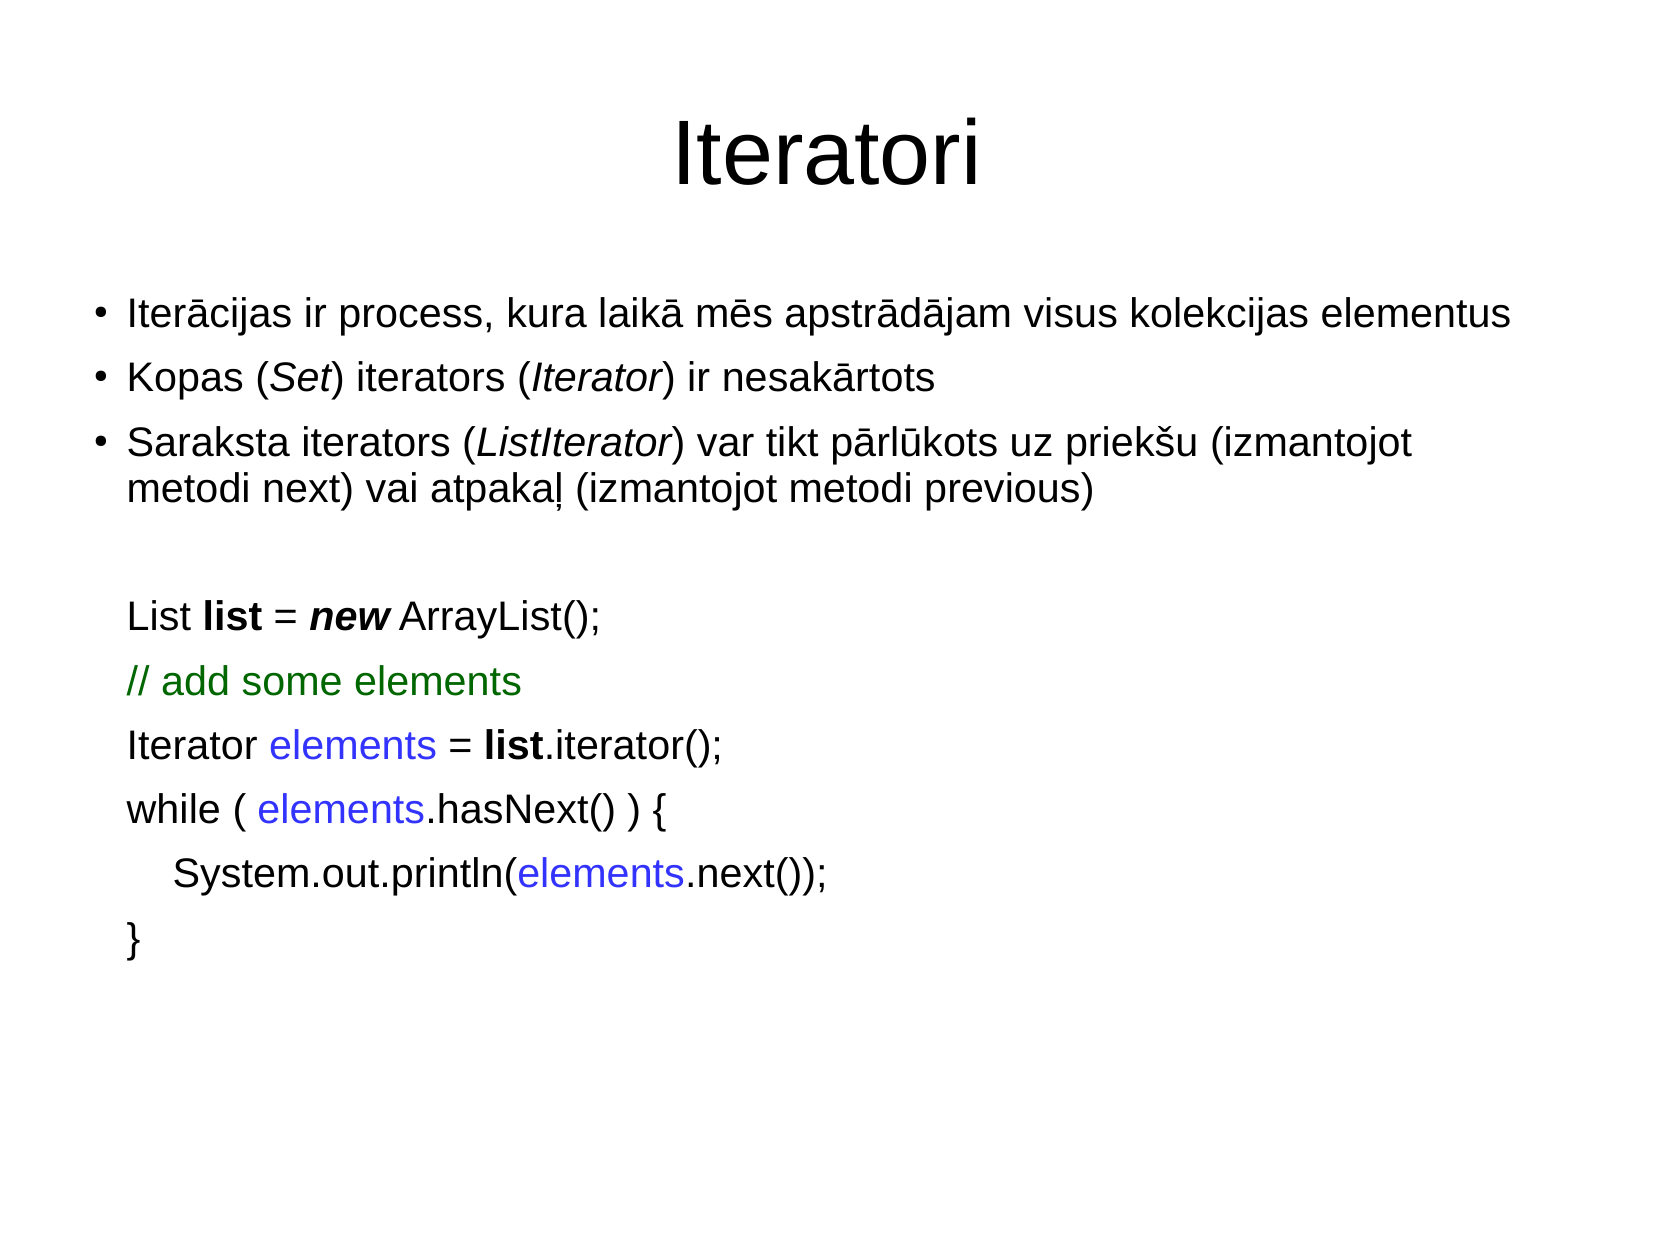

# Iteratori
Iterācijas ir process, kura laikā mēs apstrādājam visus kolekcijas elementus
Kopas (Set) iterators (Iterator) ir nesakārtots
Saraksta iterators (ListIterator) var tikt pārlūkots uz priekšu (izmantojot metodi next) vai atpakaļ (izmantojot metodi previous)
List list = new ArrayList();
// add some elements
Iterator elements = list.iterator();
while ( elements.hasNext() ) {
 System.out.println(elements.next());
}